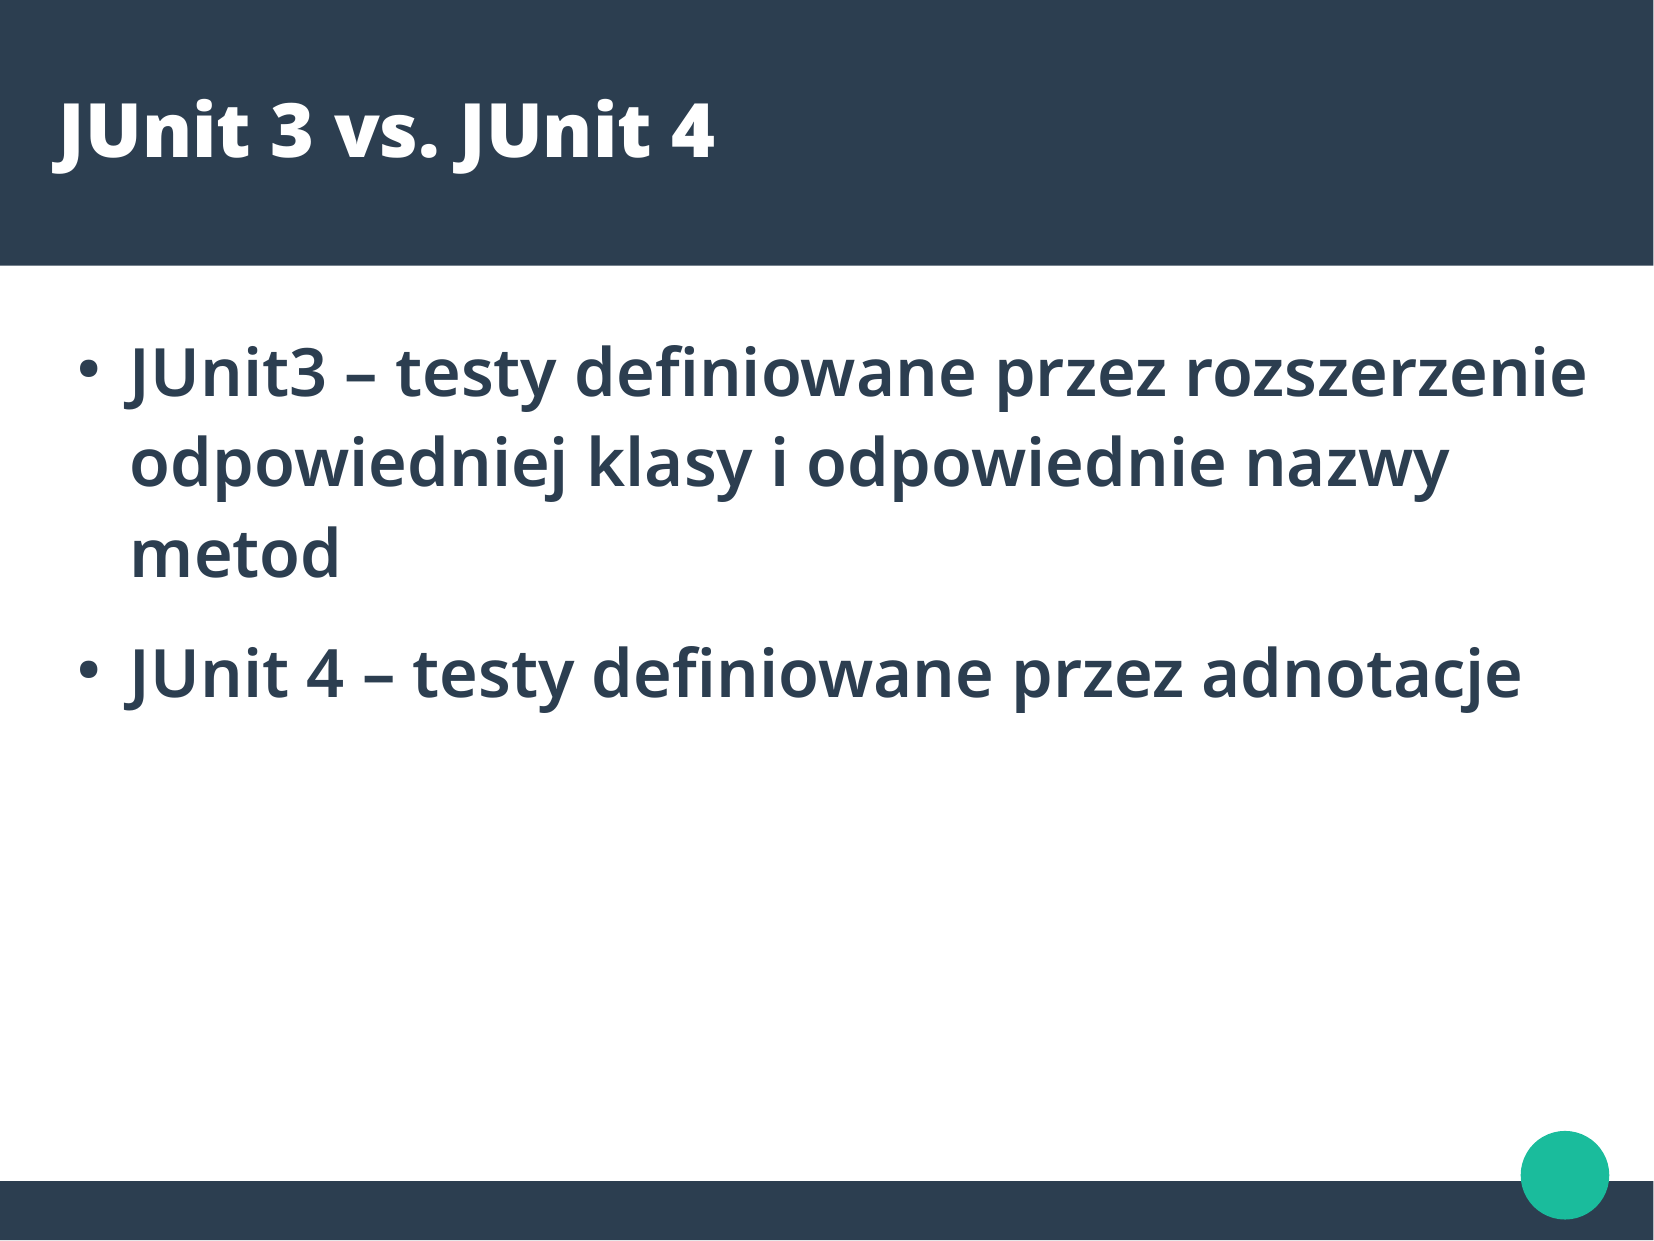

# JUnit 3 vs. JUnit 4
JUnit3 – testy definiowane przez rozszerzenie odpowiedniej klasy i odpowiednie nazwy metod
JUnit 4 – testy definiowane przez adnotacje